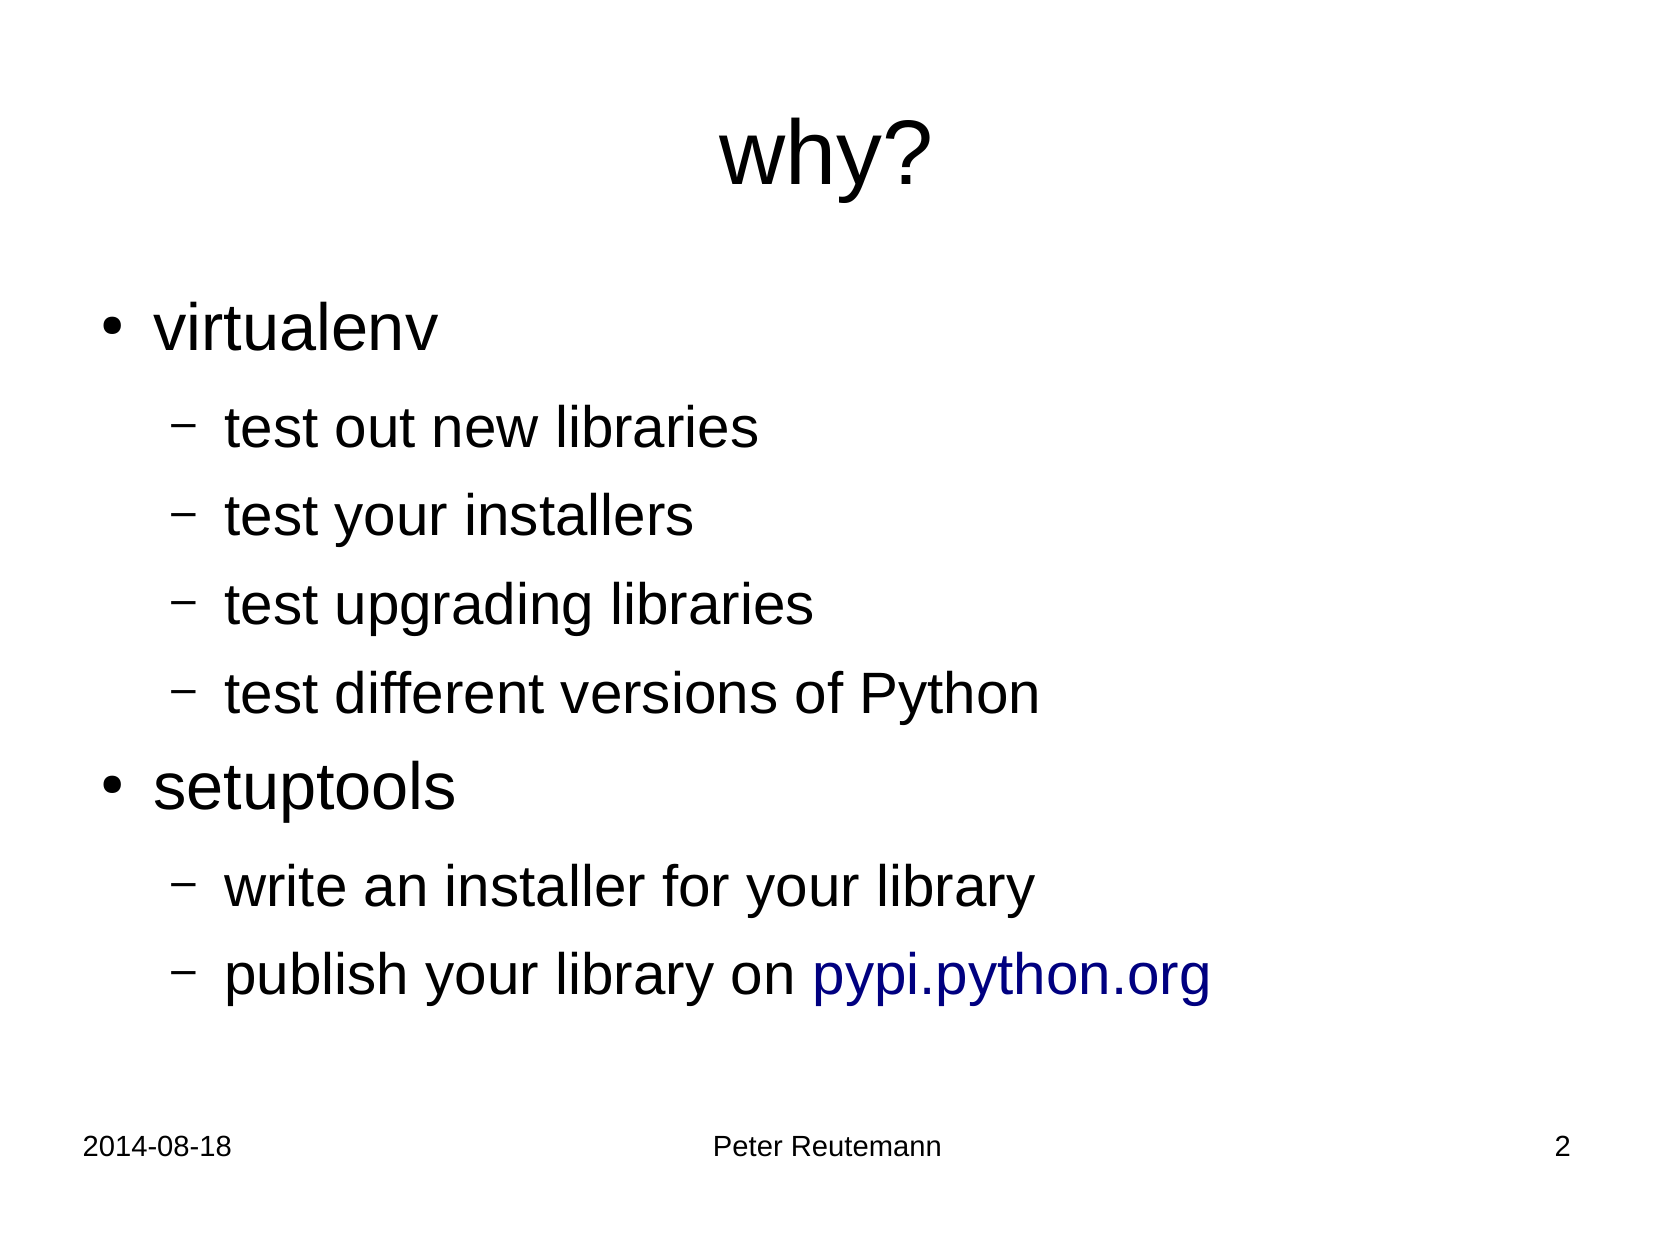

# why?
virtualenv
test out new libraries
test your installers
test upgrading libraries
test different versions of Python
setuptools
write an installer for your library
publish your library on pypi.python.org
2014-08-18
Peter Reutemann
2